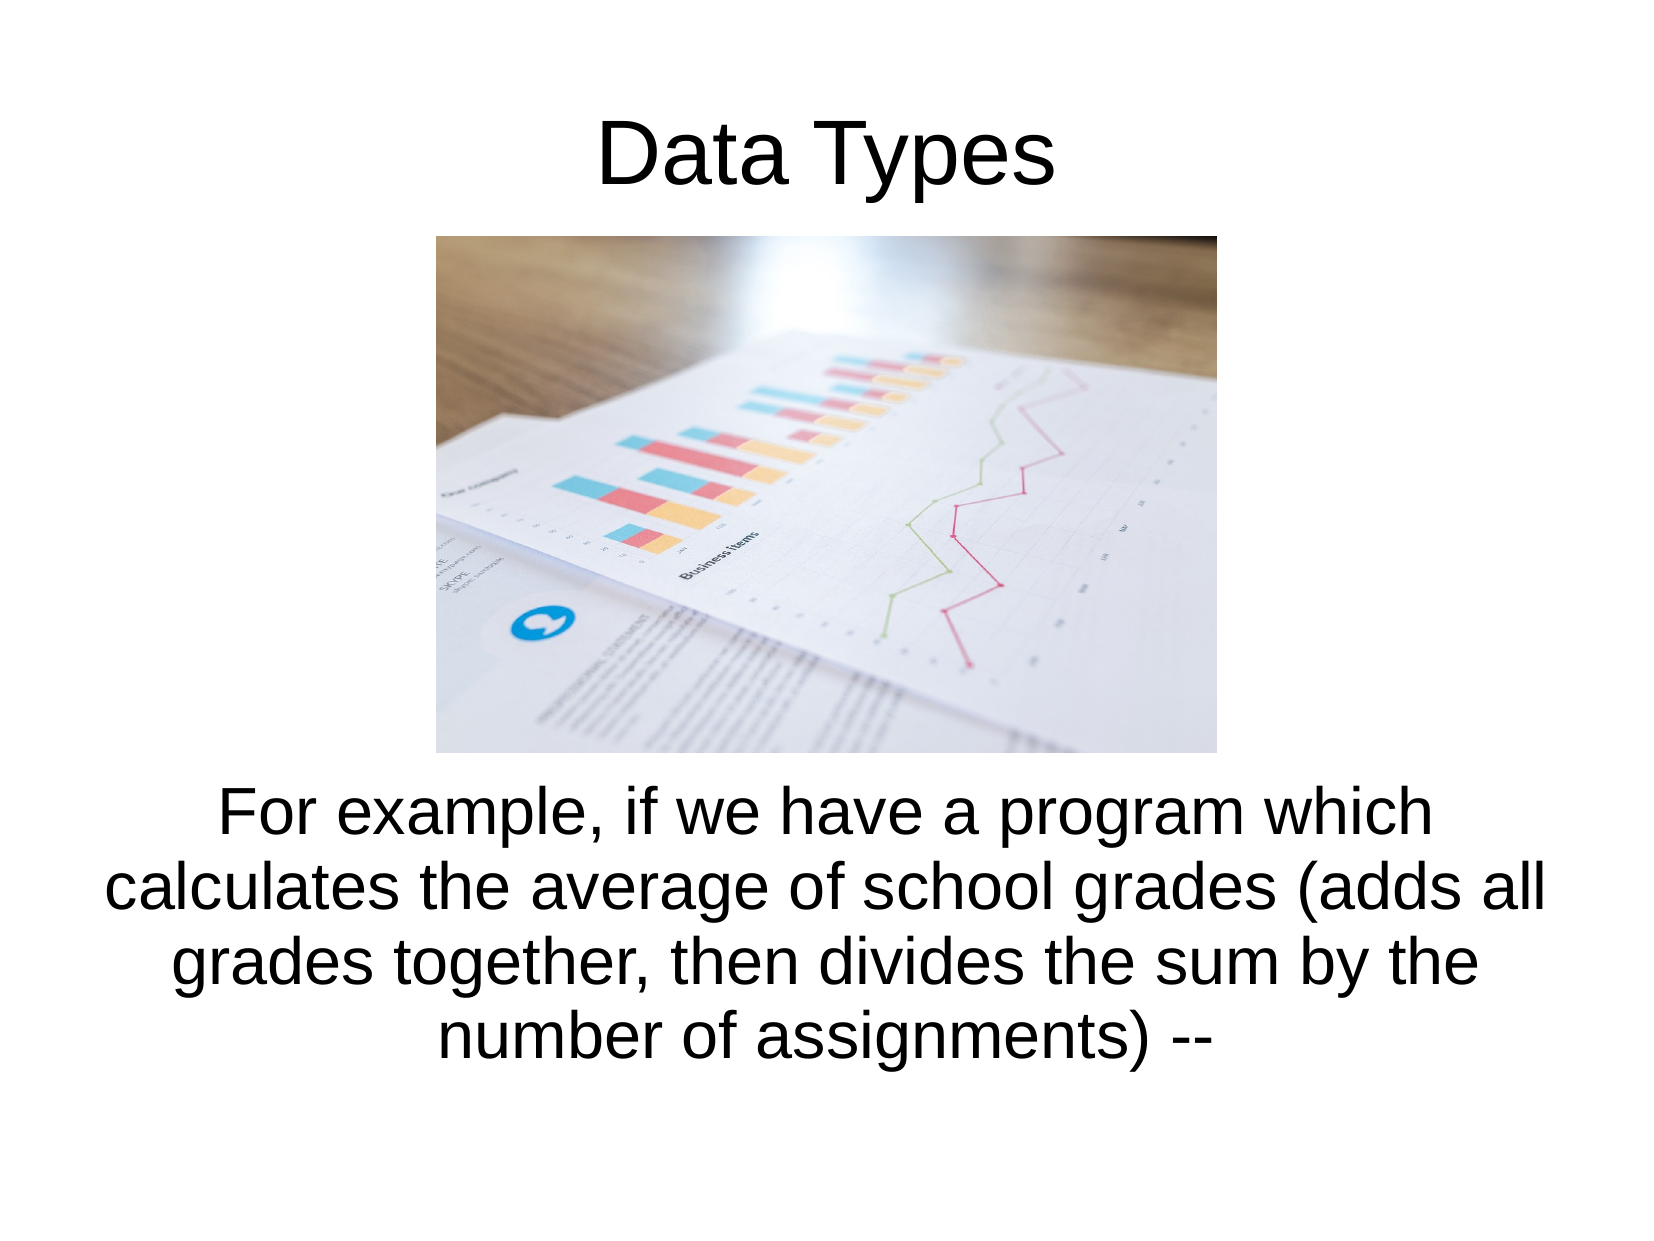

# Data Types
For example, if we have a program which calculates the average of school grades (adds all grades together, then divides the sum by the number of assignments) --